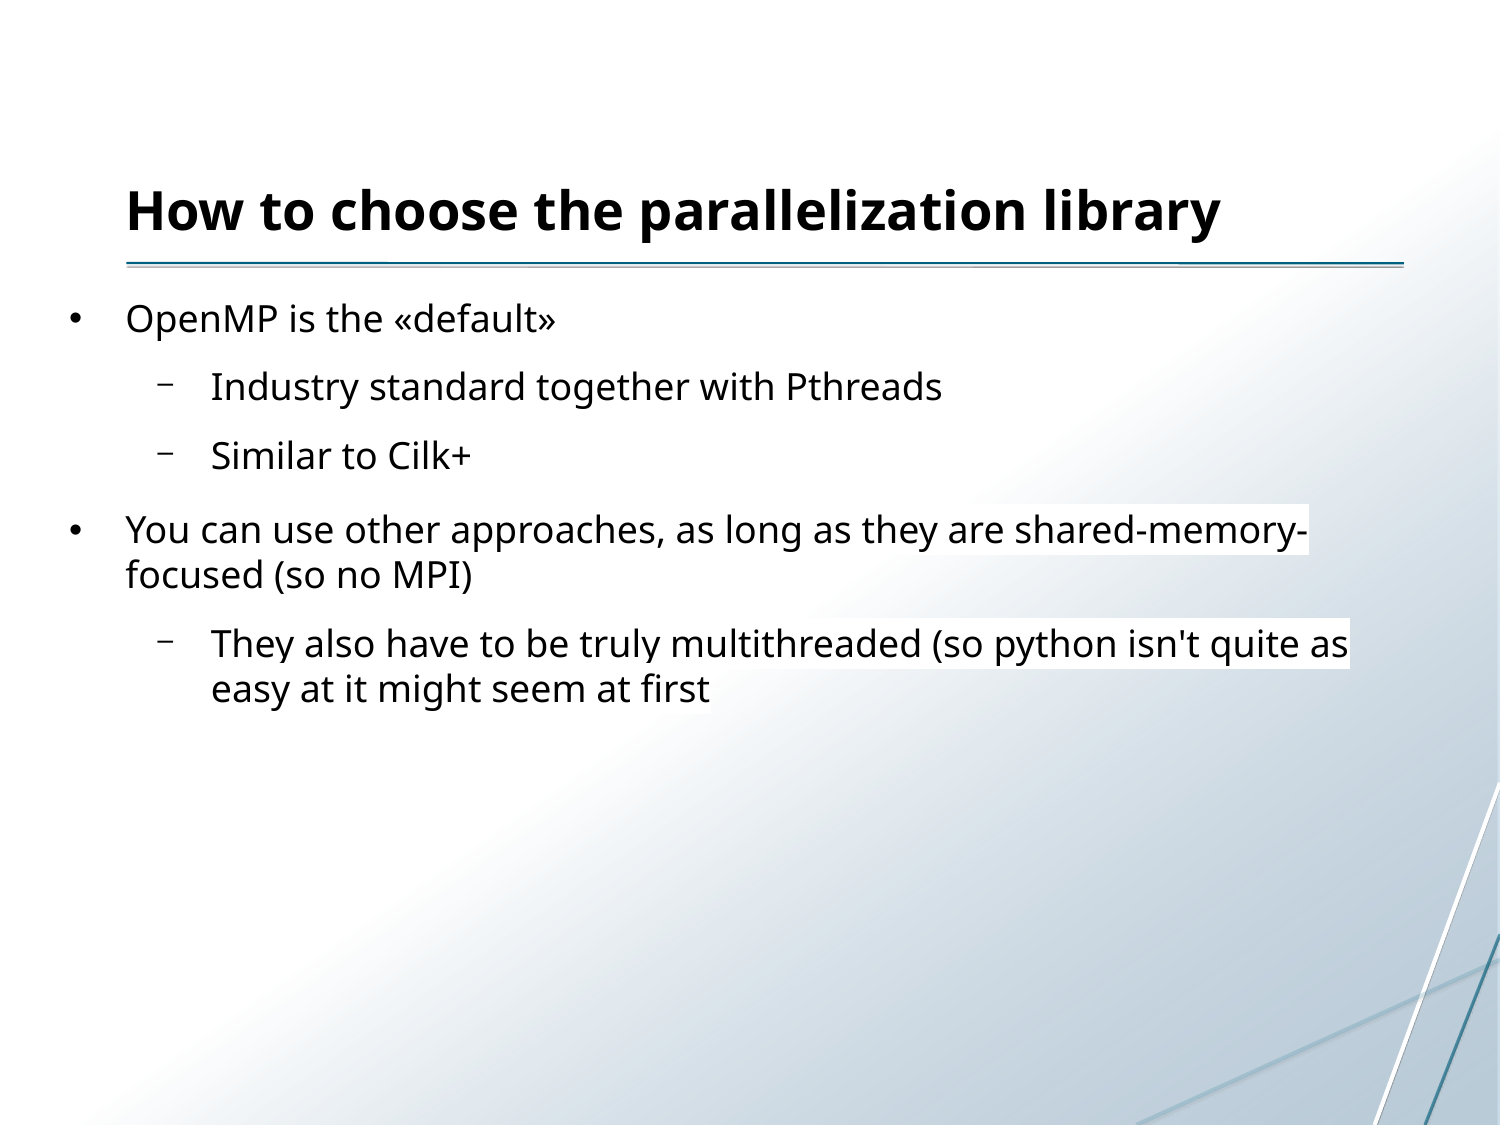

# How to choose the parallelization library
OpenMP is the «default»
Industry standard together with Pthreads
Similar to Cilk+
You can use other approaches, as long as they are shared-memory-focused (so no MPI)
They also have to be truly multithreaded (so python isn't quite as easy at it might seem at first